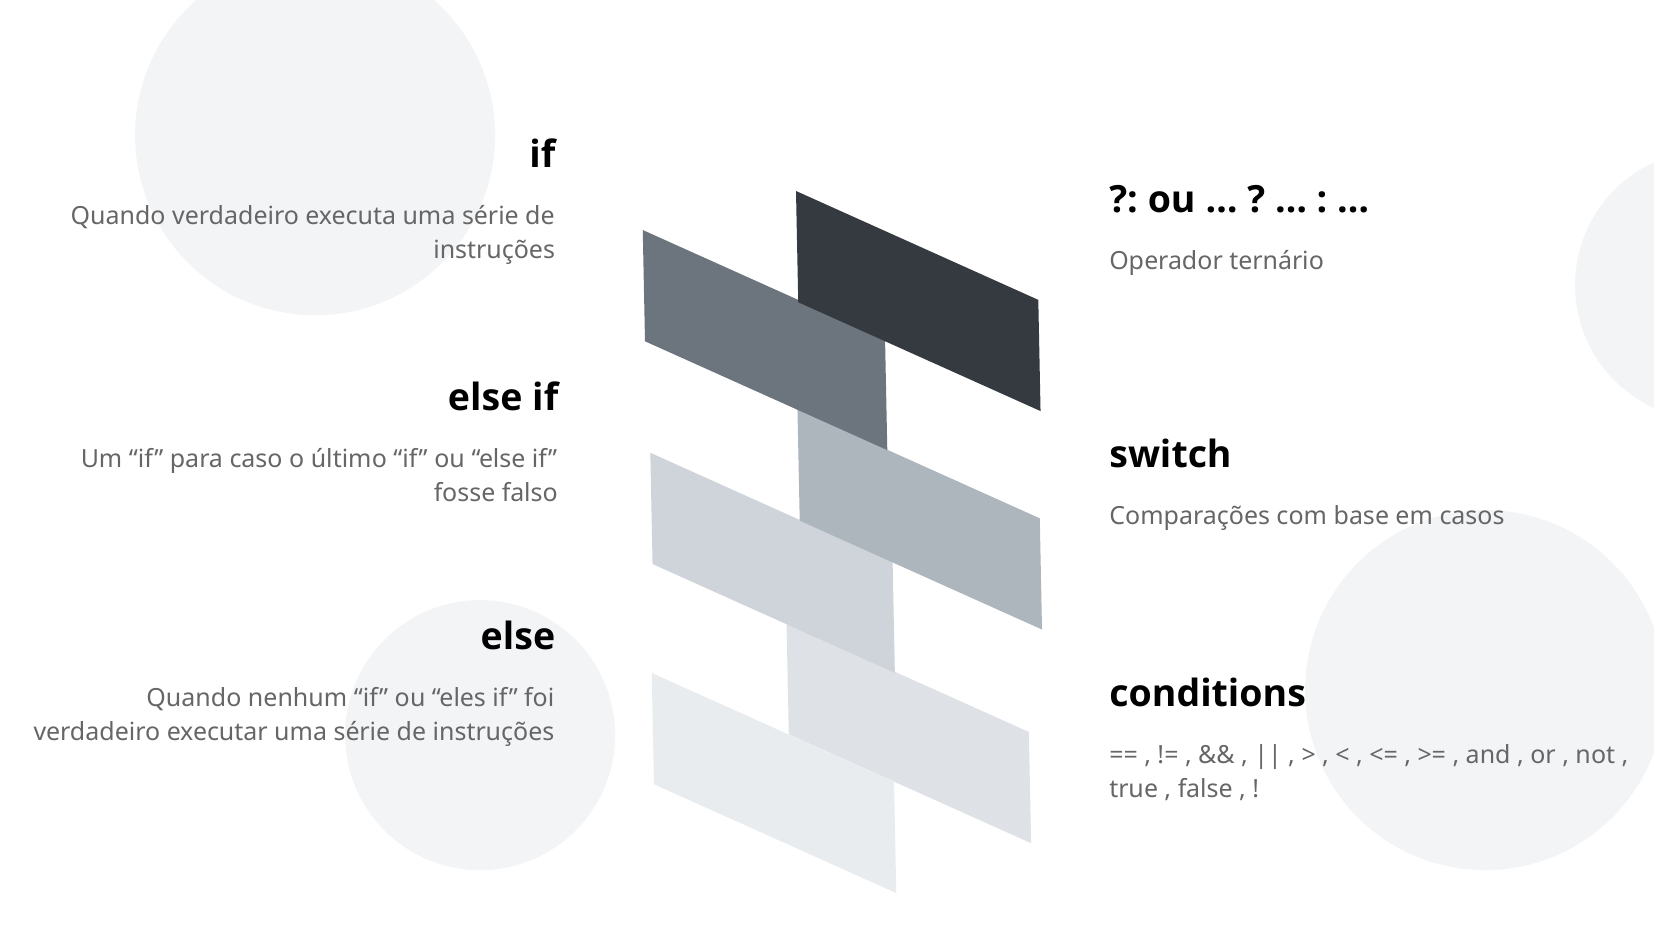

if
?: ou … ? … : …
Quando verdadeiro executa uma série de instruções
Operador ternário
else if
switch
Um “if” para caso o último “if” ou “else if” fosse falso
Comparações com base em casos
else
conditions
Quando nenhum “if” ou “eles if” foi verdadeiro executar uma série de instruções
== , != , && , || , > , < , <= , >= , and , or , not , true , false , !